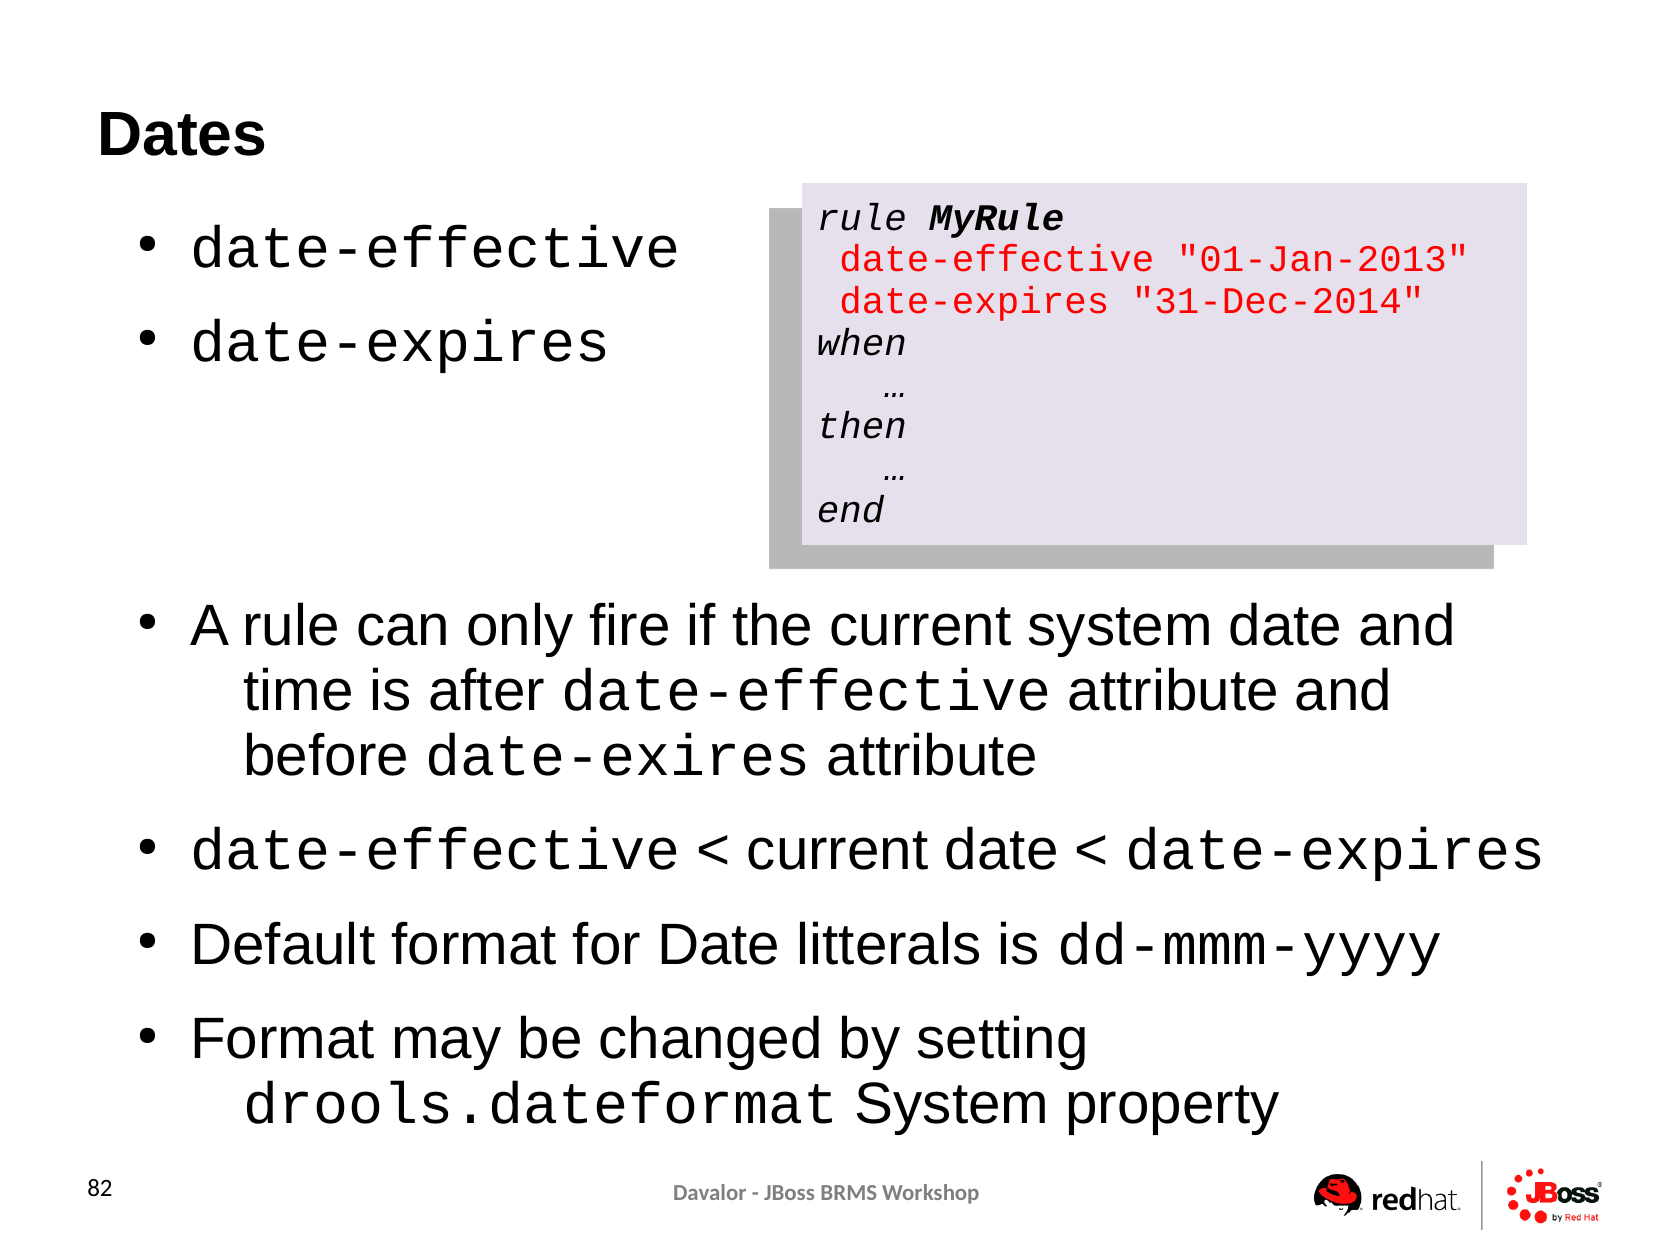

# Dates
rule MyRule
 date-effective "01-Jan-2013"
 date-expires "31-Dec-2014"
when
 …
then
 …
end
date-effective
date-expires
A rule can only fire if the current system date and time is after date-effective attribute and before date-exires attribute
date-effective < current date < date-expires
Default format for Date litterals is dd-mmm-yyyy
Format may be changed by setting drools.dateformat System property